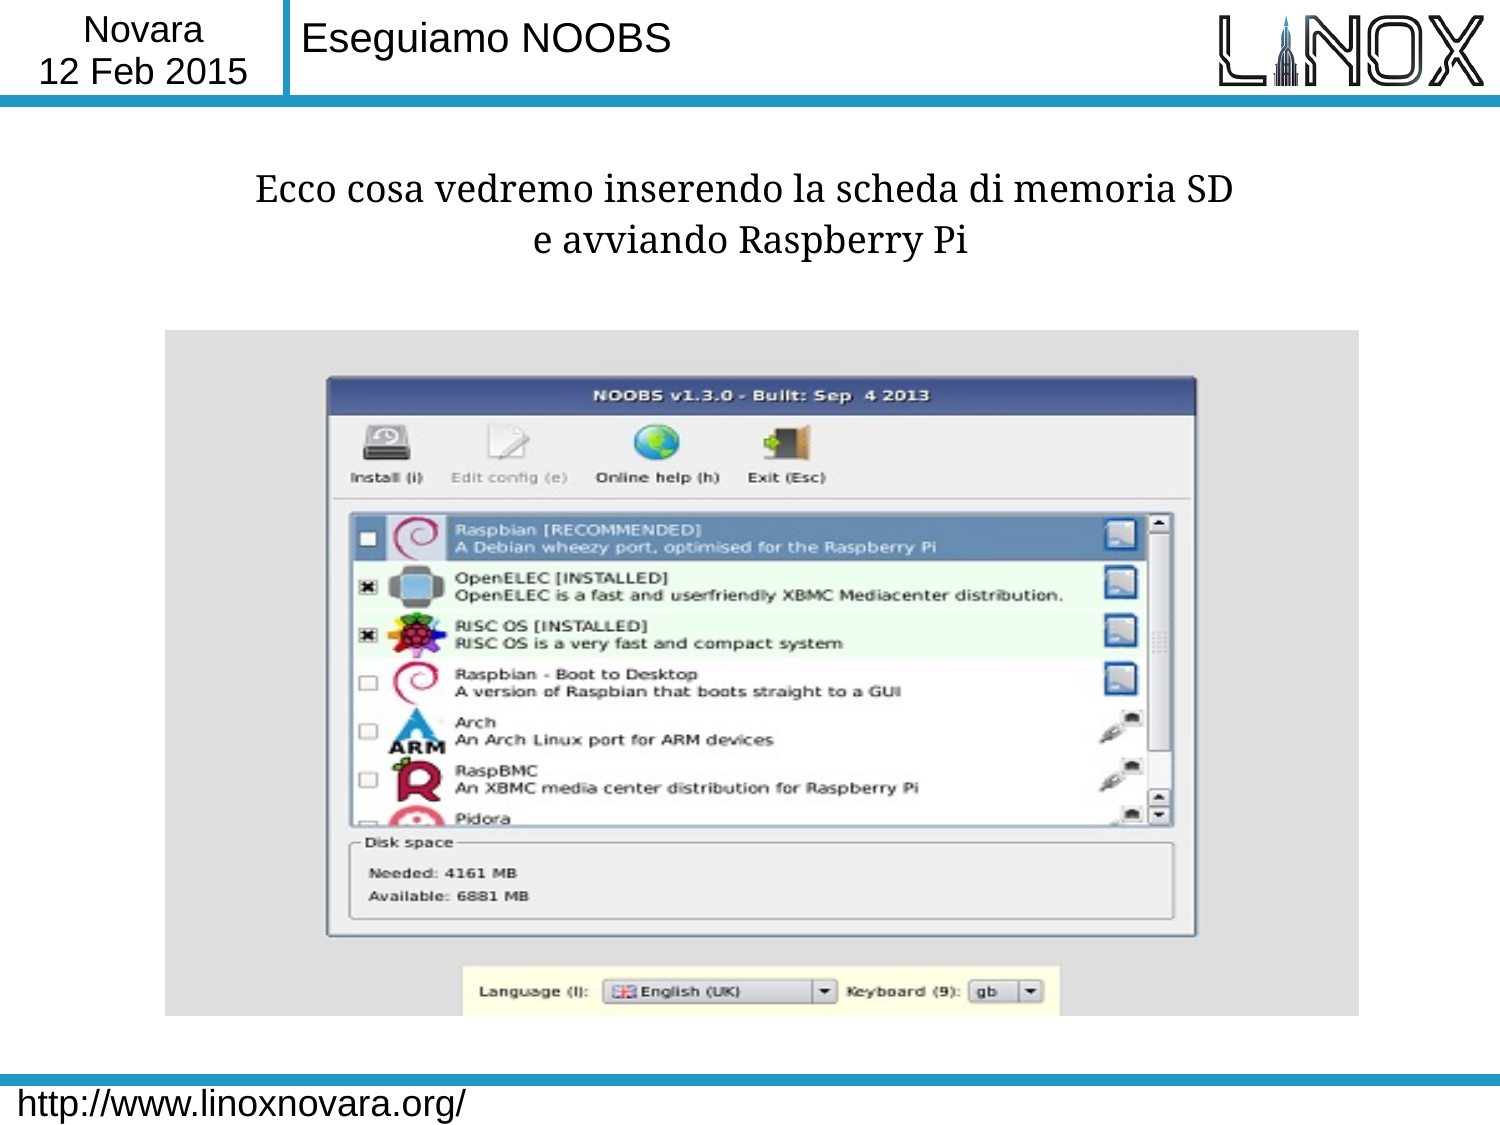

# Eseguiamo NOOBS
Ecco cosa vedremo inserendo la scheda di memoria SD
e avviando Raspberry Pi